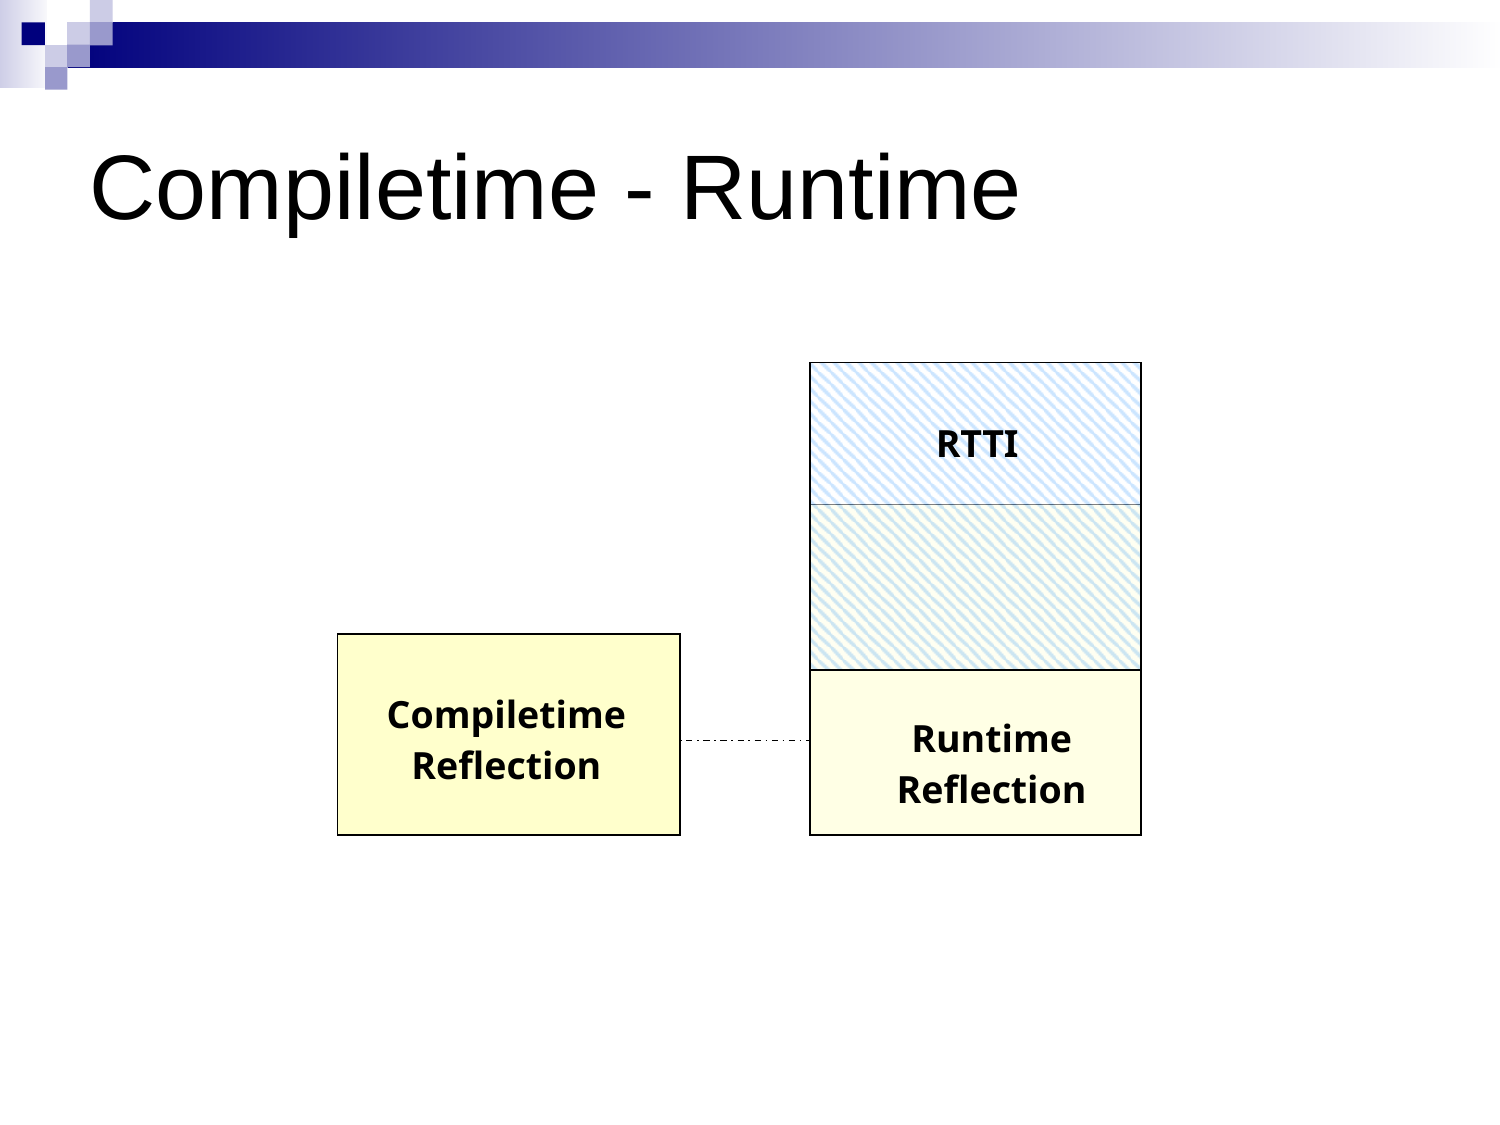

# Compiletime - Runtime
RTTI
Compiletime
Reflection
Runtime
Reflection